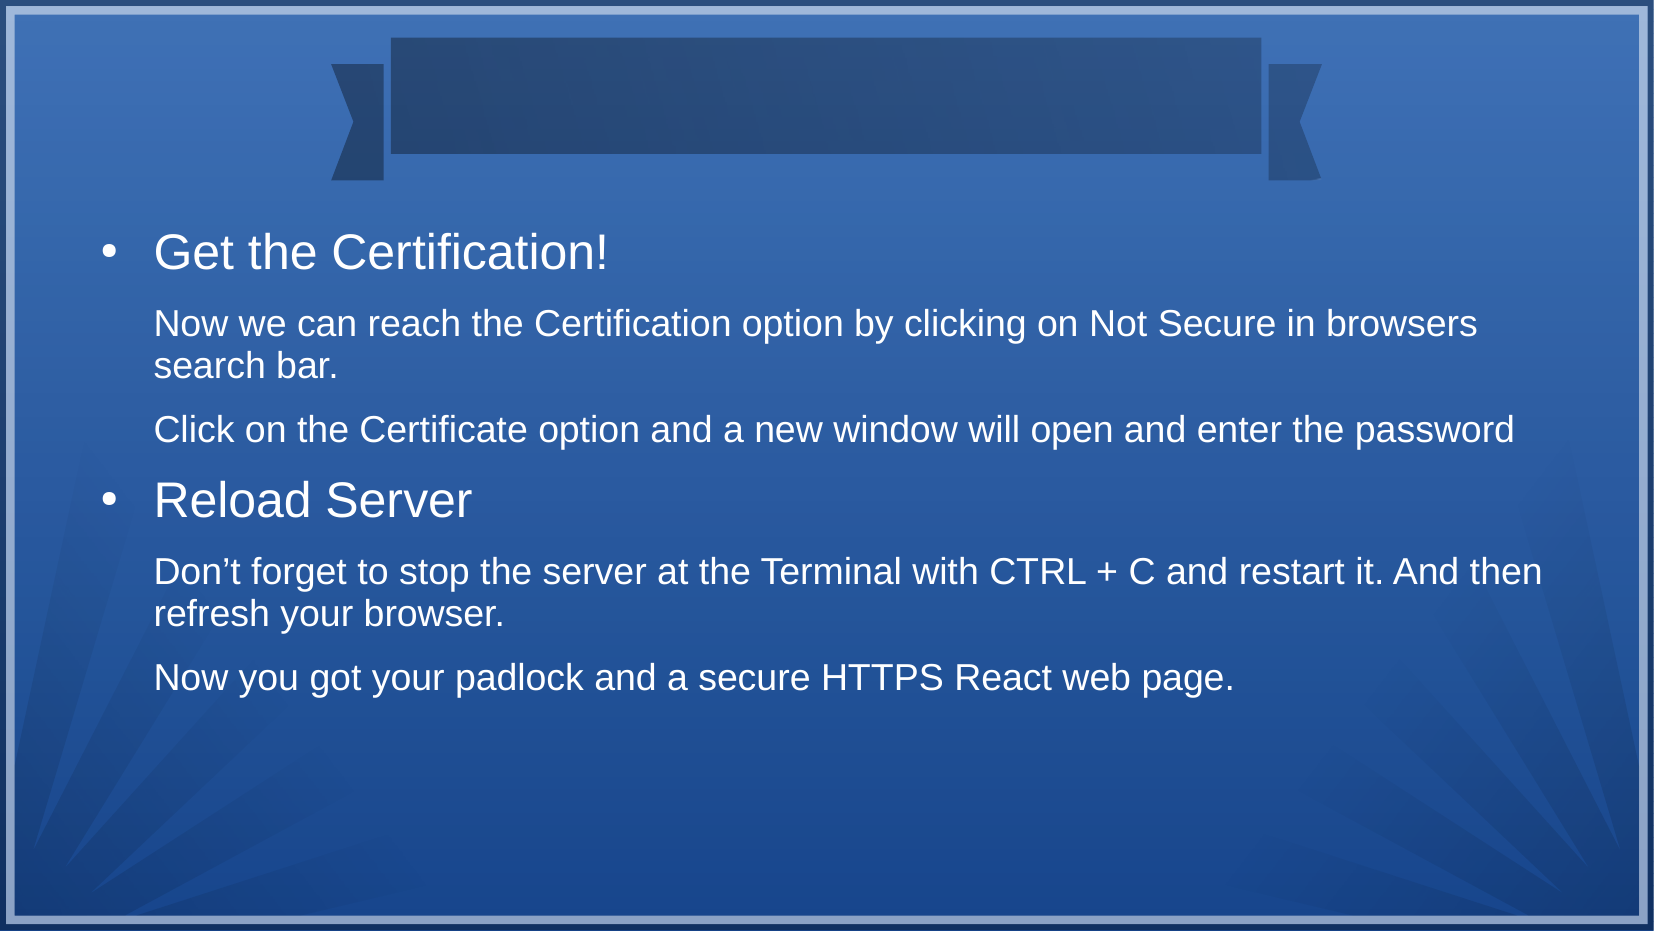

# Get the Certification!
Now we can reach the Certification option by clicking on Not Secure in browsers search bar.
Click on the Certificate option and a new window will open and enter the password
Reload Server
Don’t forget to stop the server at the Terminal with CTRL + C and restart it. And then refresh your browser.
Now you got your padlock and a secure HTTPS React web page.